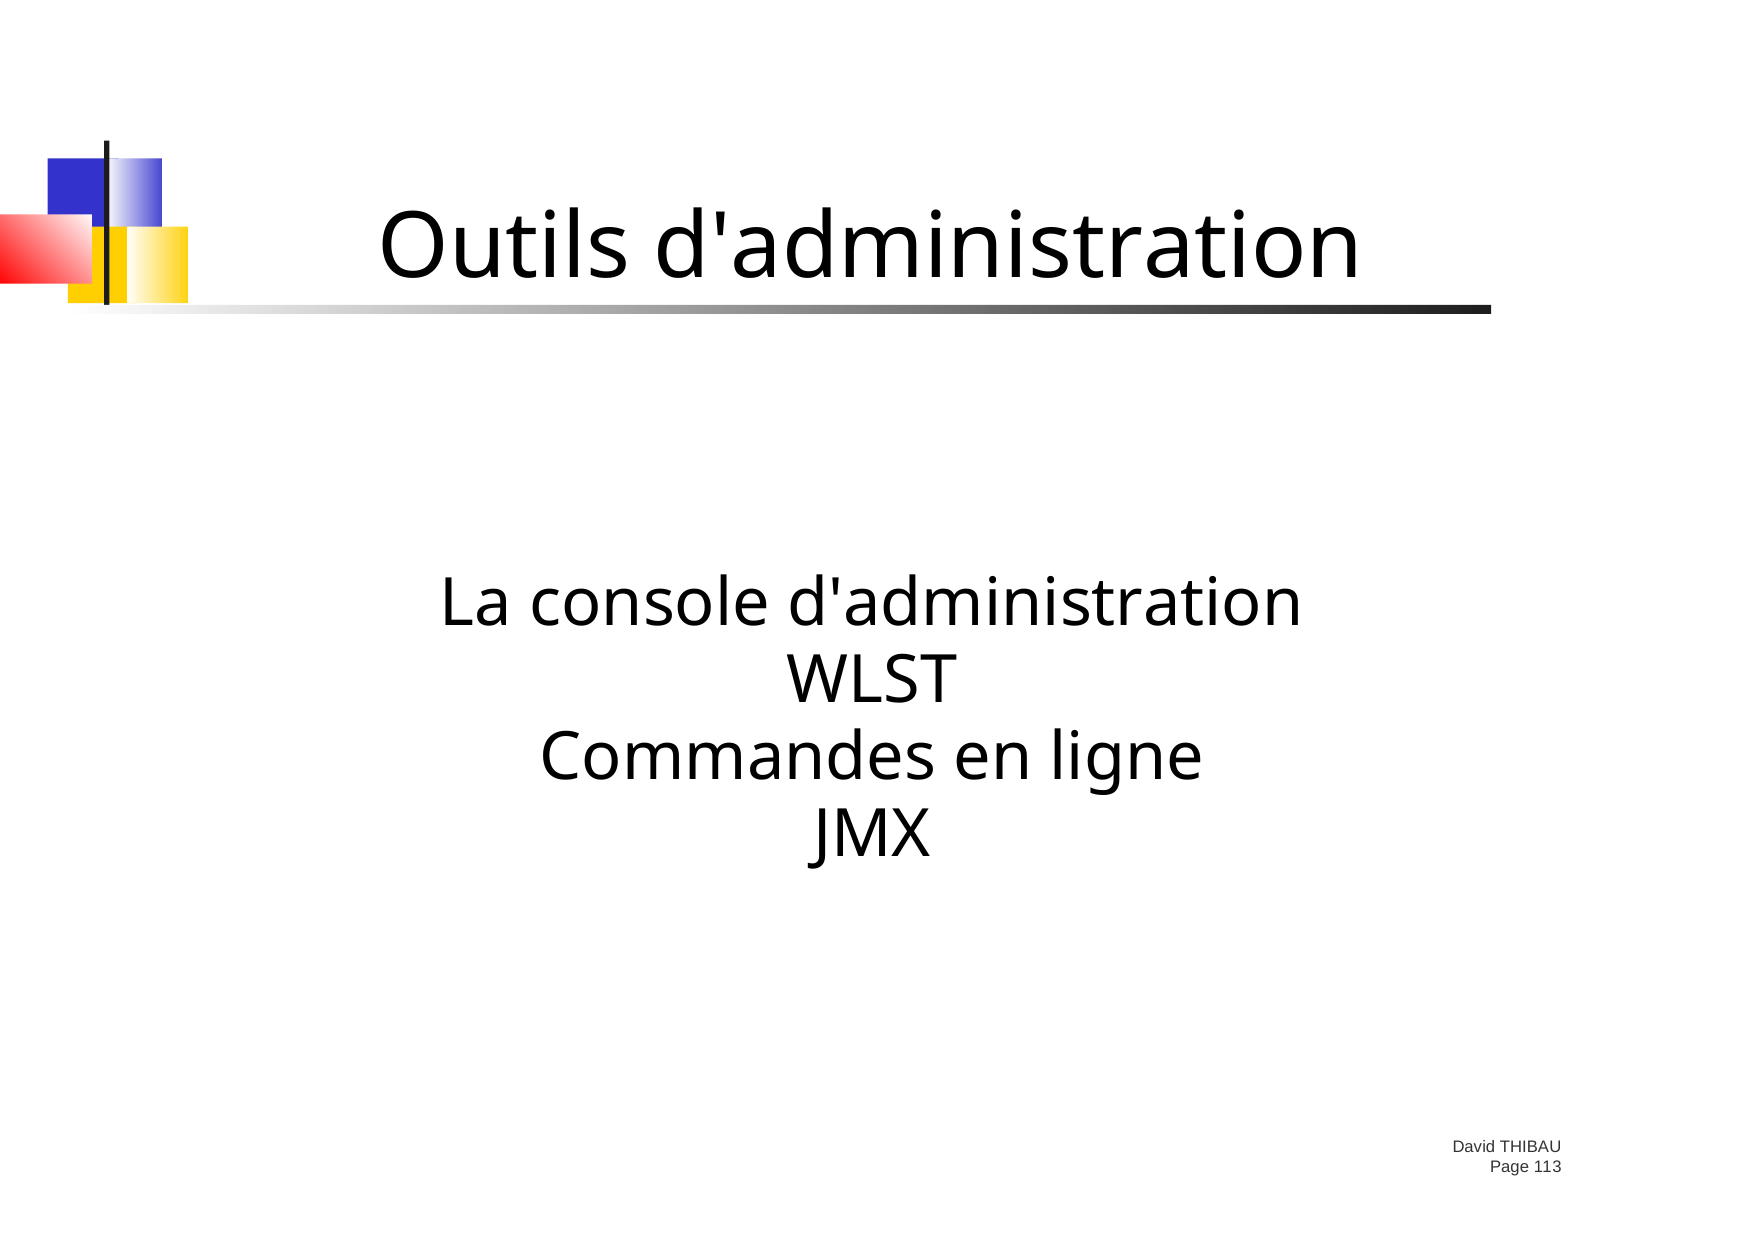

# Outils d'administration
La console d'administration
WLST
Commandes en ligne
JMX